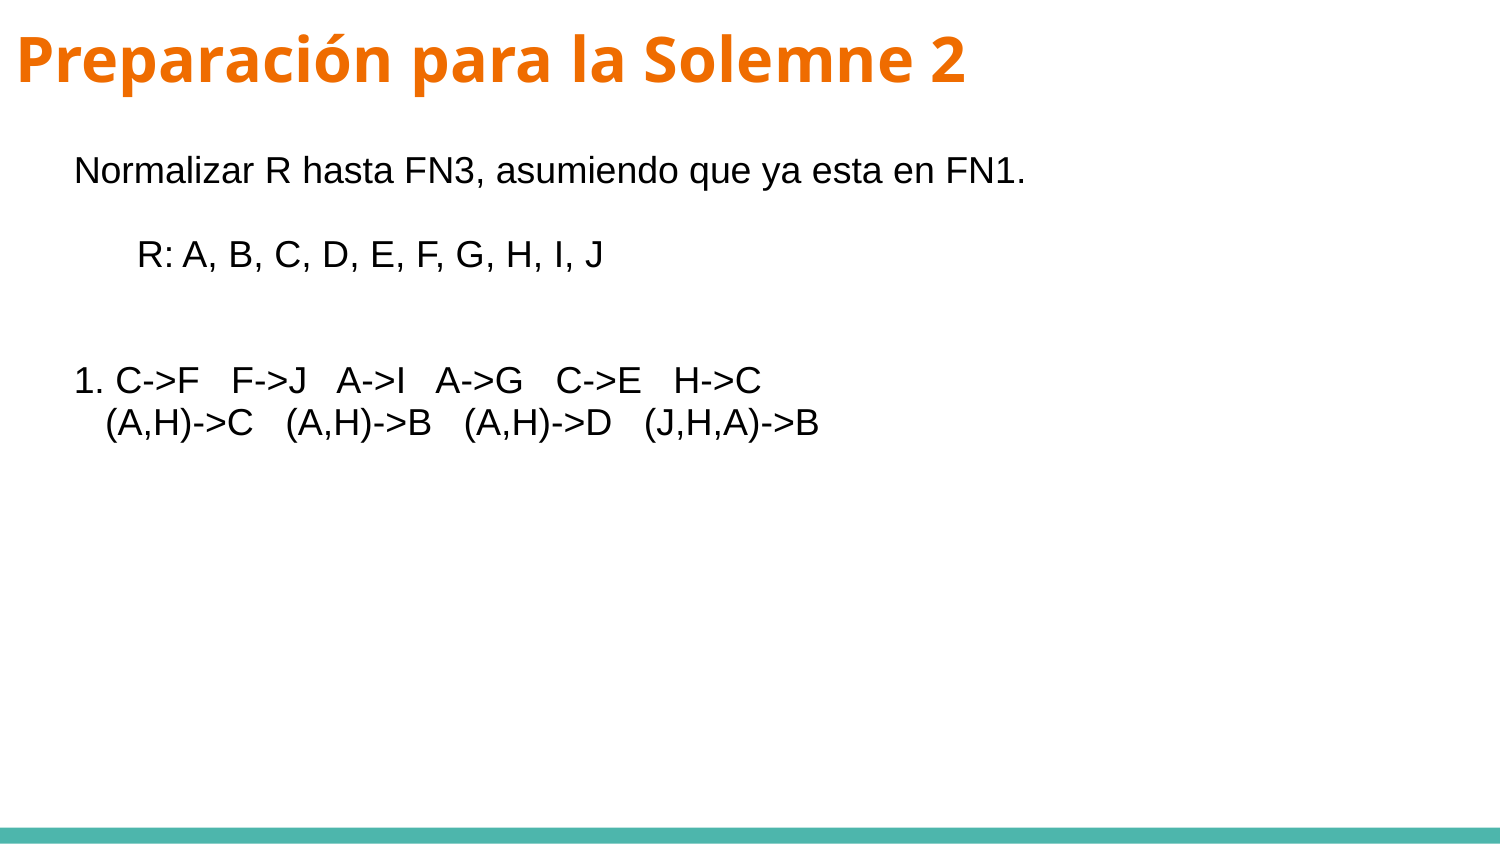

# Preparación para la Solemne 2
Normalizar R hasta FN3, asumiendo que ya esta en FN1.
 R: A, B, C, D, E, F, G, H, I, J
1. C->F F->J A->I A->G C->E H->C
 (A,H)->C (A,H)->B (A,H)->D (J,H,A)->B